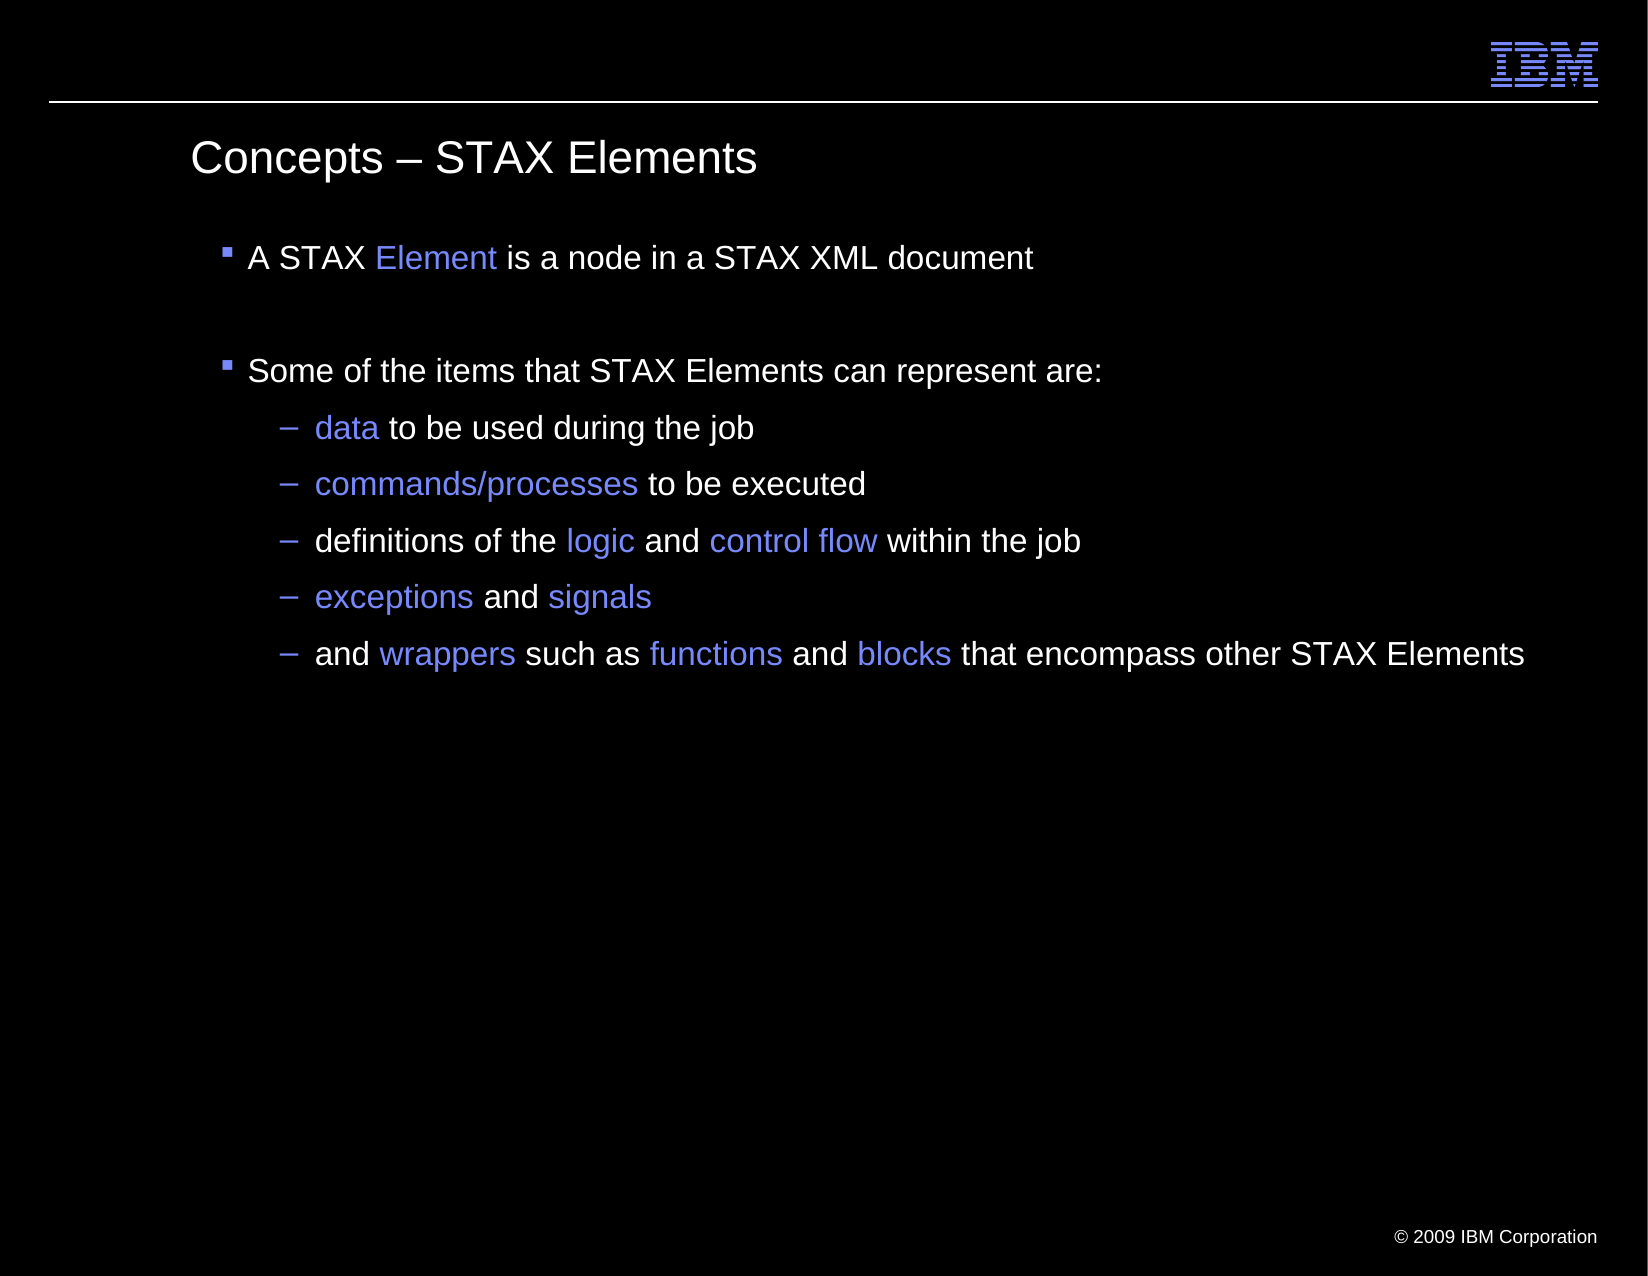

# Concepts – STAX Elements
A STAX Element is a node in a STAX XML document
Some of the items that STAX Elements can represent are:
data to be used during the job
commands/processes to be executed
definitions of the logic and control flow within the job
exceptions and signals
and wrappers such as functions and blocks that encompass other STAX Elements